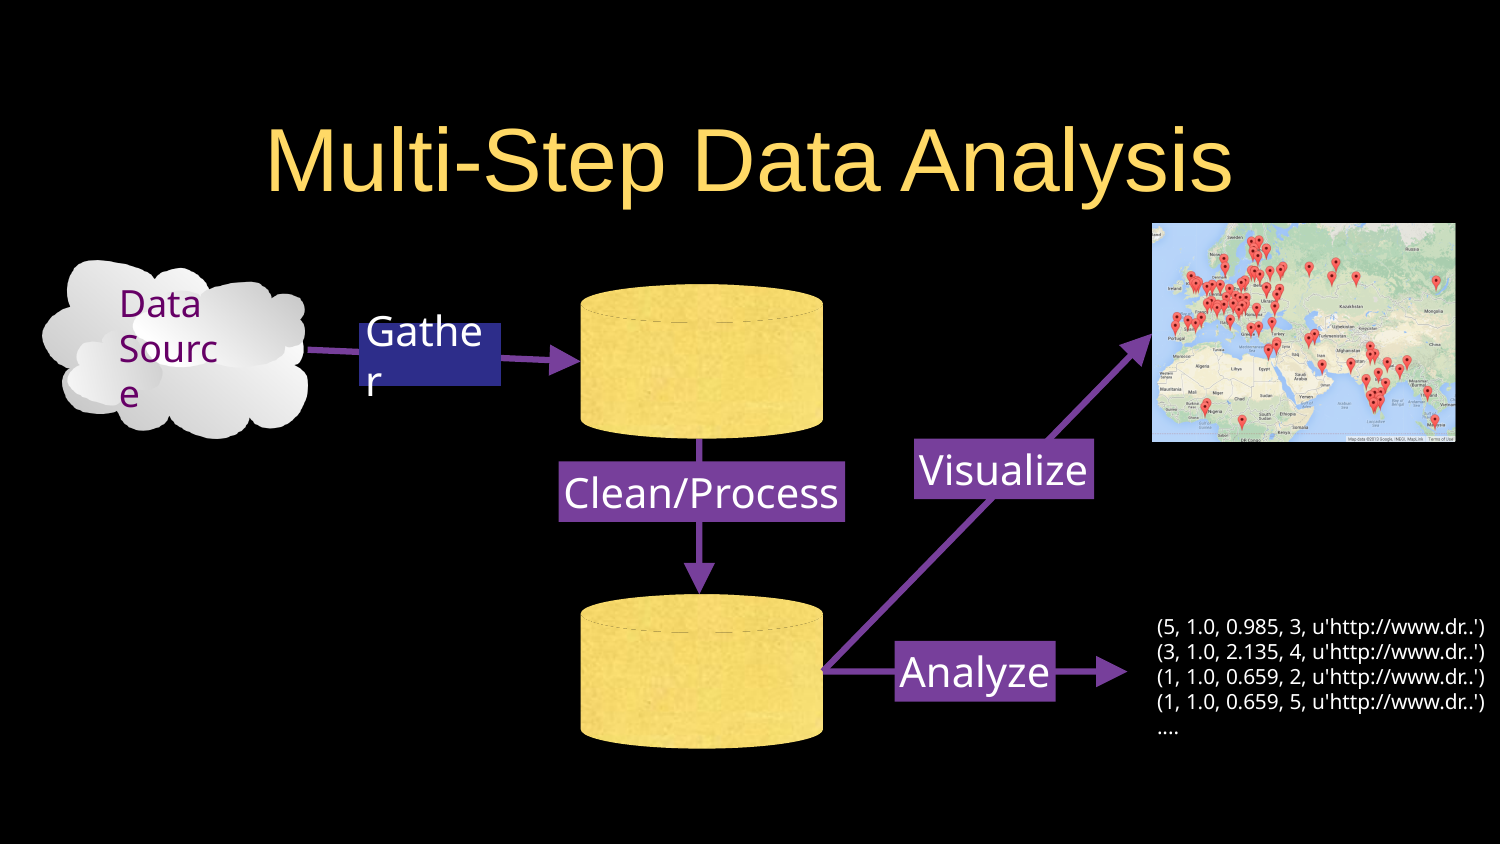

# Multi-Step Data Analysis
Data
Source
Gather
Visualize
Clean/Process
(5, 1.0, 0.985, 3, u'http://www.dr..')
(3, 1.0, 2.135, 4, u'http://www.dr..')
(1, 1.0, 0.659, 2, u'http://www.dr..')
(1, 1.0, 0.659, 5, u'http://www.dr..')
....
Analyze